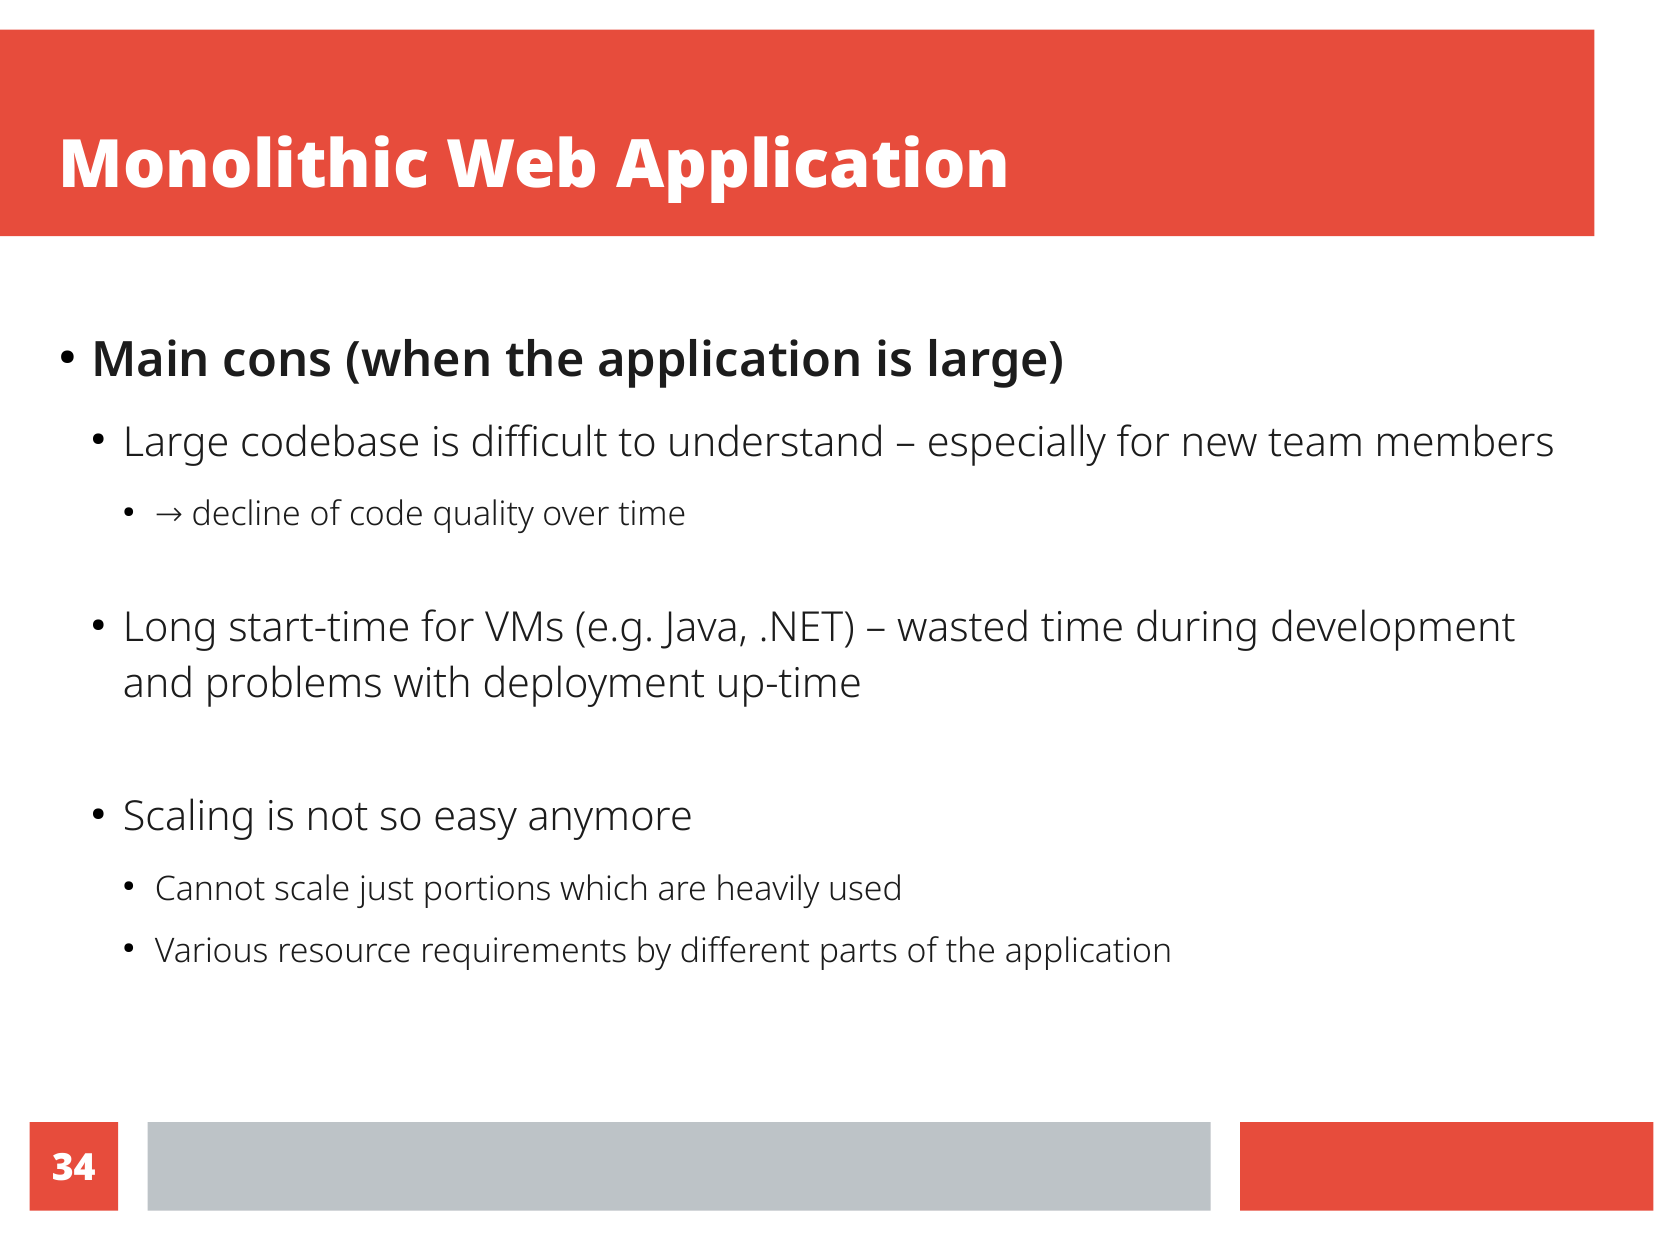

# Monolithic Web Application
Main cons (when the application is large)
Large codebase is difficult to understand – especially for new team members
→ decline of code quality over time
Long start-time for VMs (e.g. Java, .NET) – wasted time during development and problems with deployment up-time
Scaling is not so easy anymore
Cannot scale just portions which are heavily used
Various resource requirements by different parts of the application
34